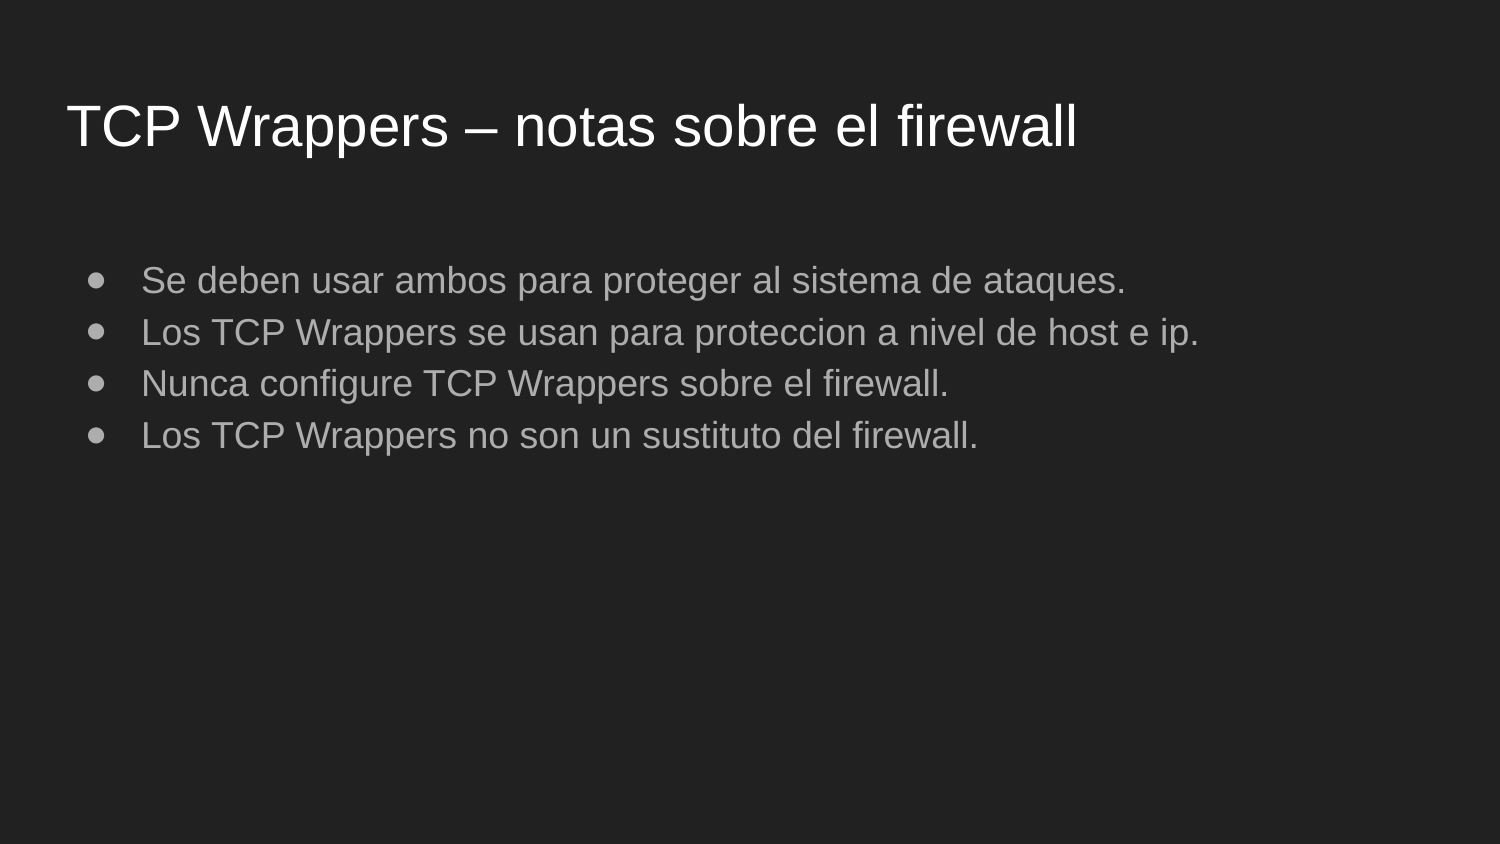

# TCP Wrappers – notas sobre el firewall
Se deben usar ambos para proteger al sistema de ataques.
Los TCP Wrappers se usan para proteccion a nivel de host e ip.
Nunca configure TCP Wrappers sobre el firewall.
Los TCP Wrappers no son un sustituto del firewall.